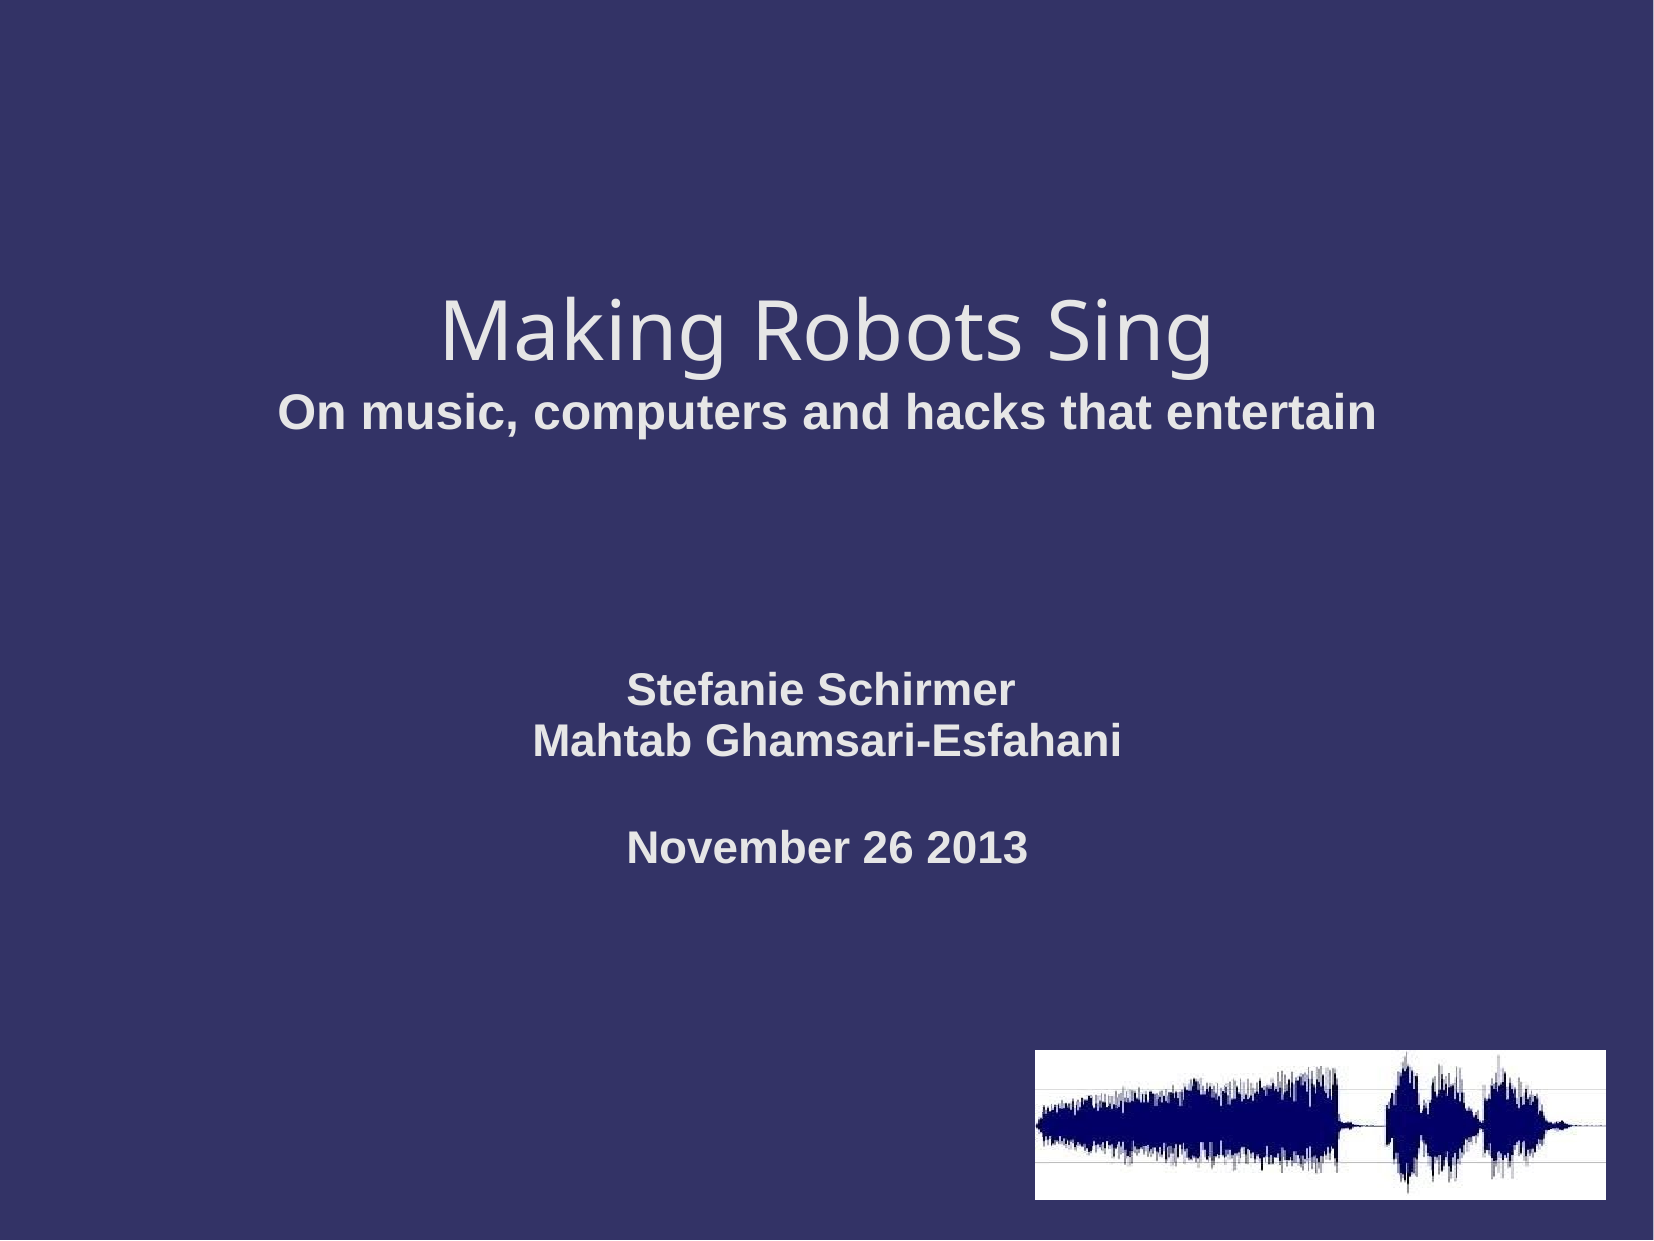

# Making Robots Sing
On music, computers and hacks that entertain
Stefanie Schirmer
Mahtab Ghamsari-Esfahani
November 26 2013